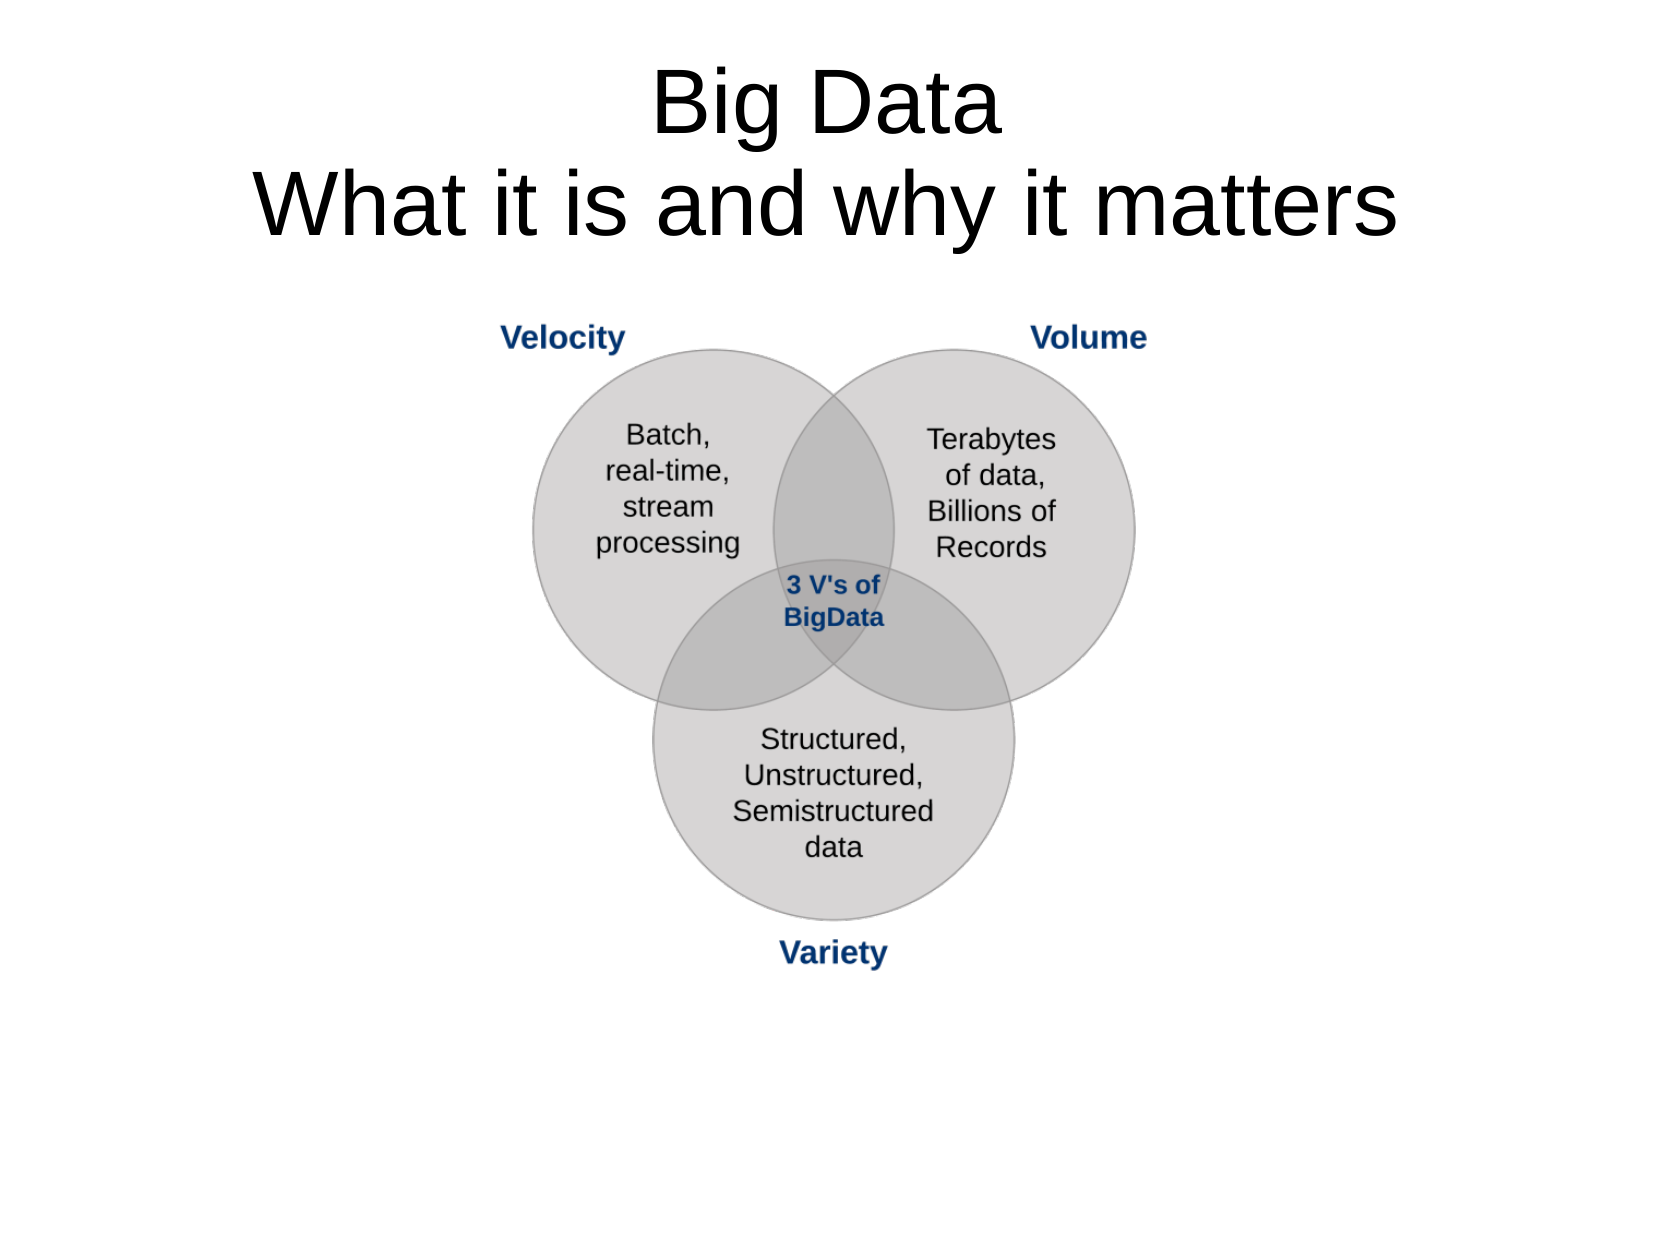

# Big Data What it is and why it matters